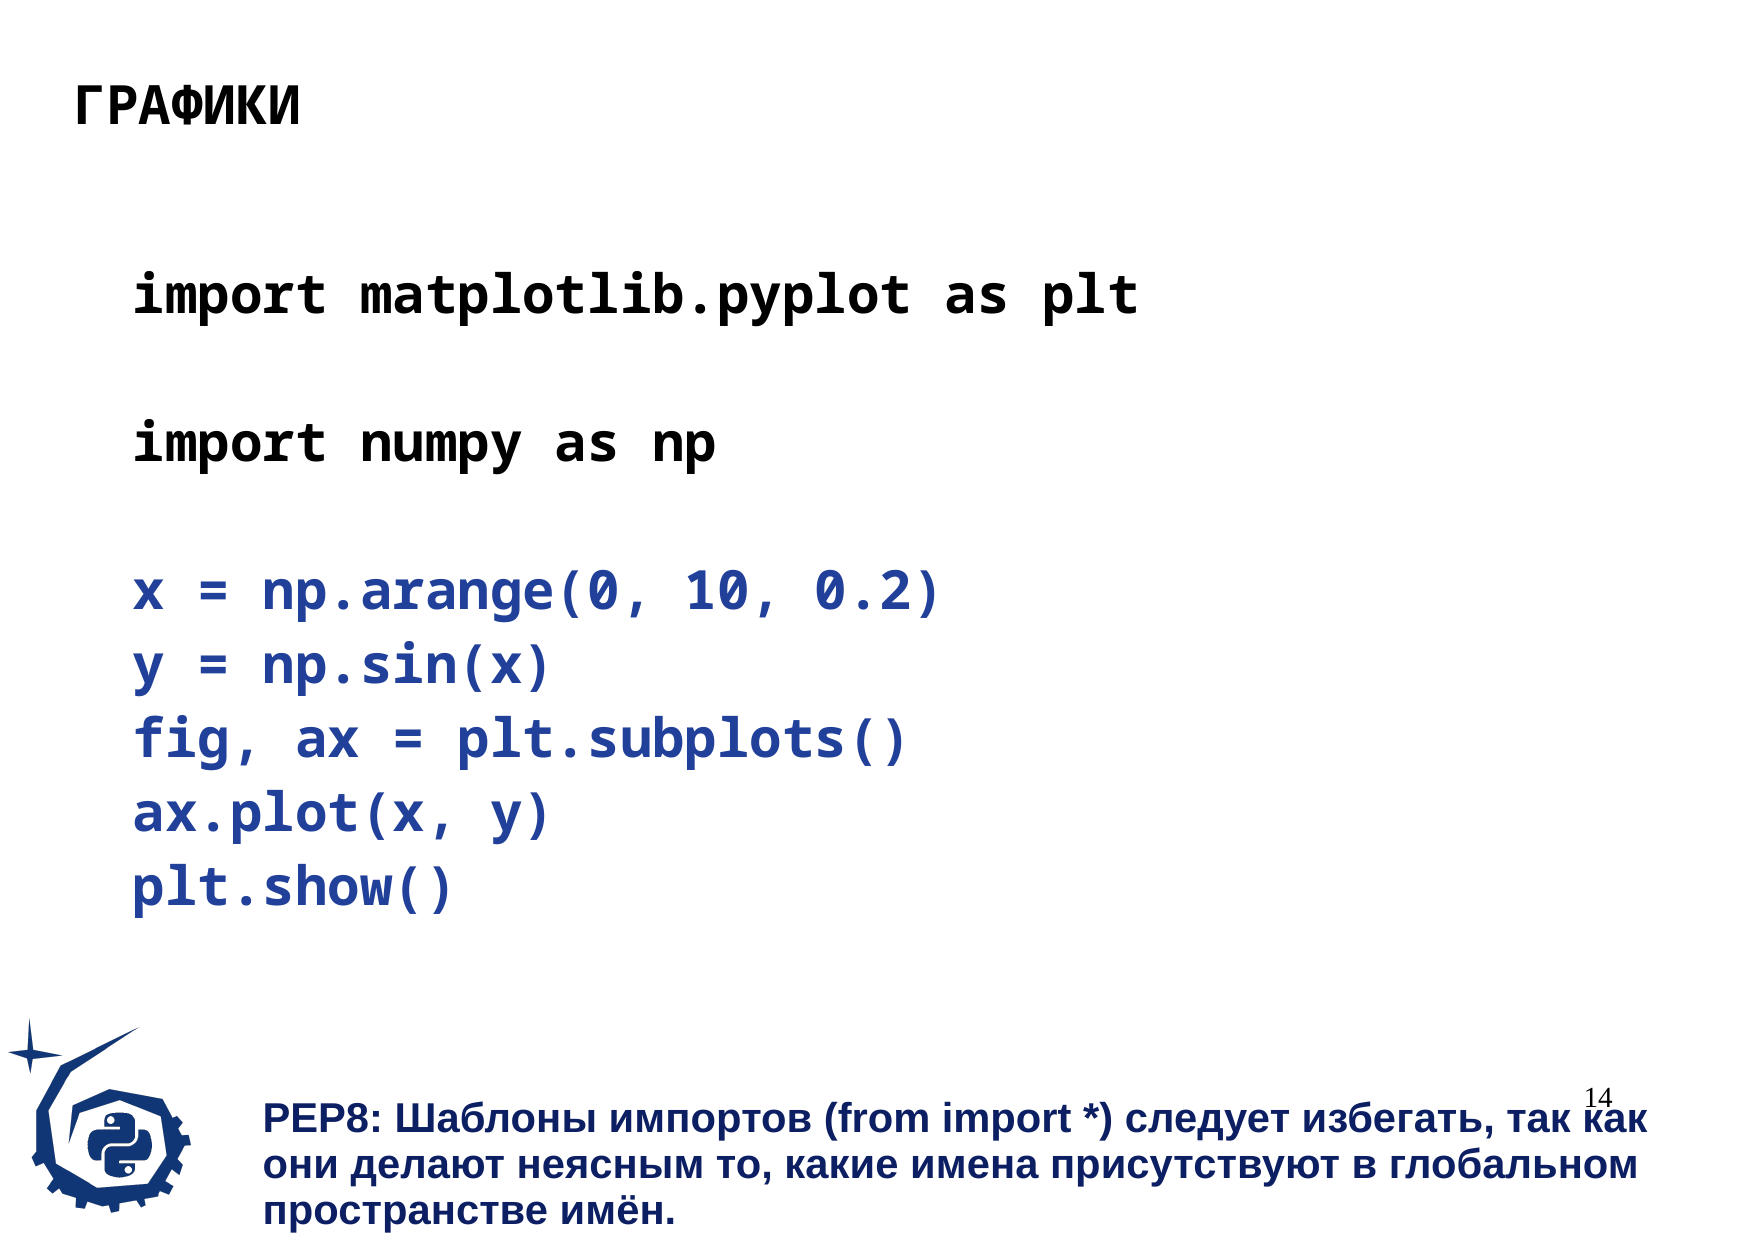

ГРАФИКИ
import matplotlib.pyplot as plt
import numpy as np
x = np.arange(0, 10, 0.2)
y = np.sin(x)
fig, ax = plt.subplots()
ax.plot(x, y)
plt.show()
14
PEP8: Шаблоны импортов (from import *) следует избегать, так как они делают неясным то, какие имена присутствуют в глобальном пространстве имён.